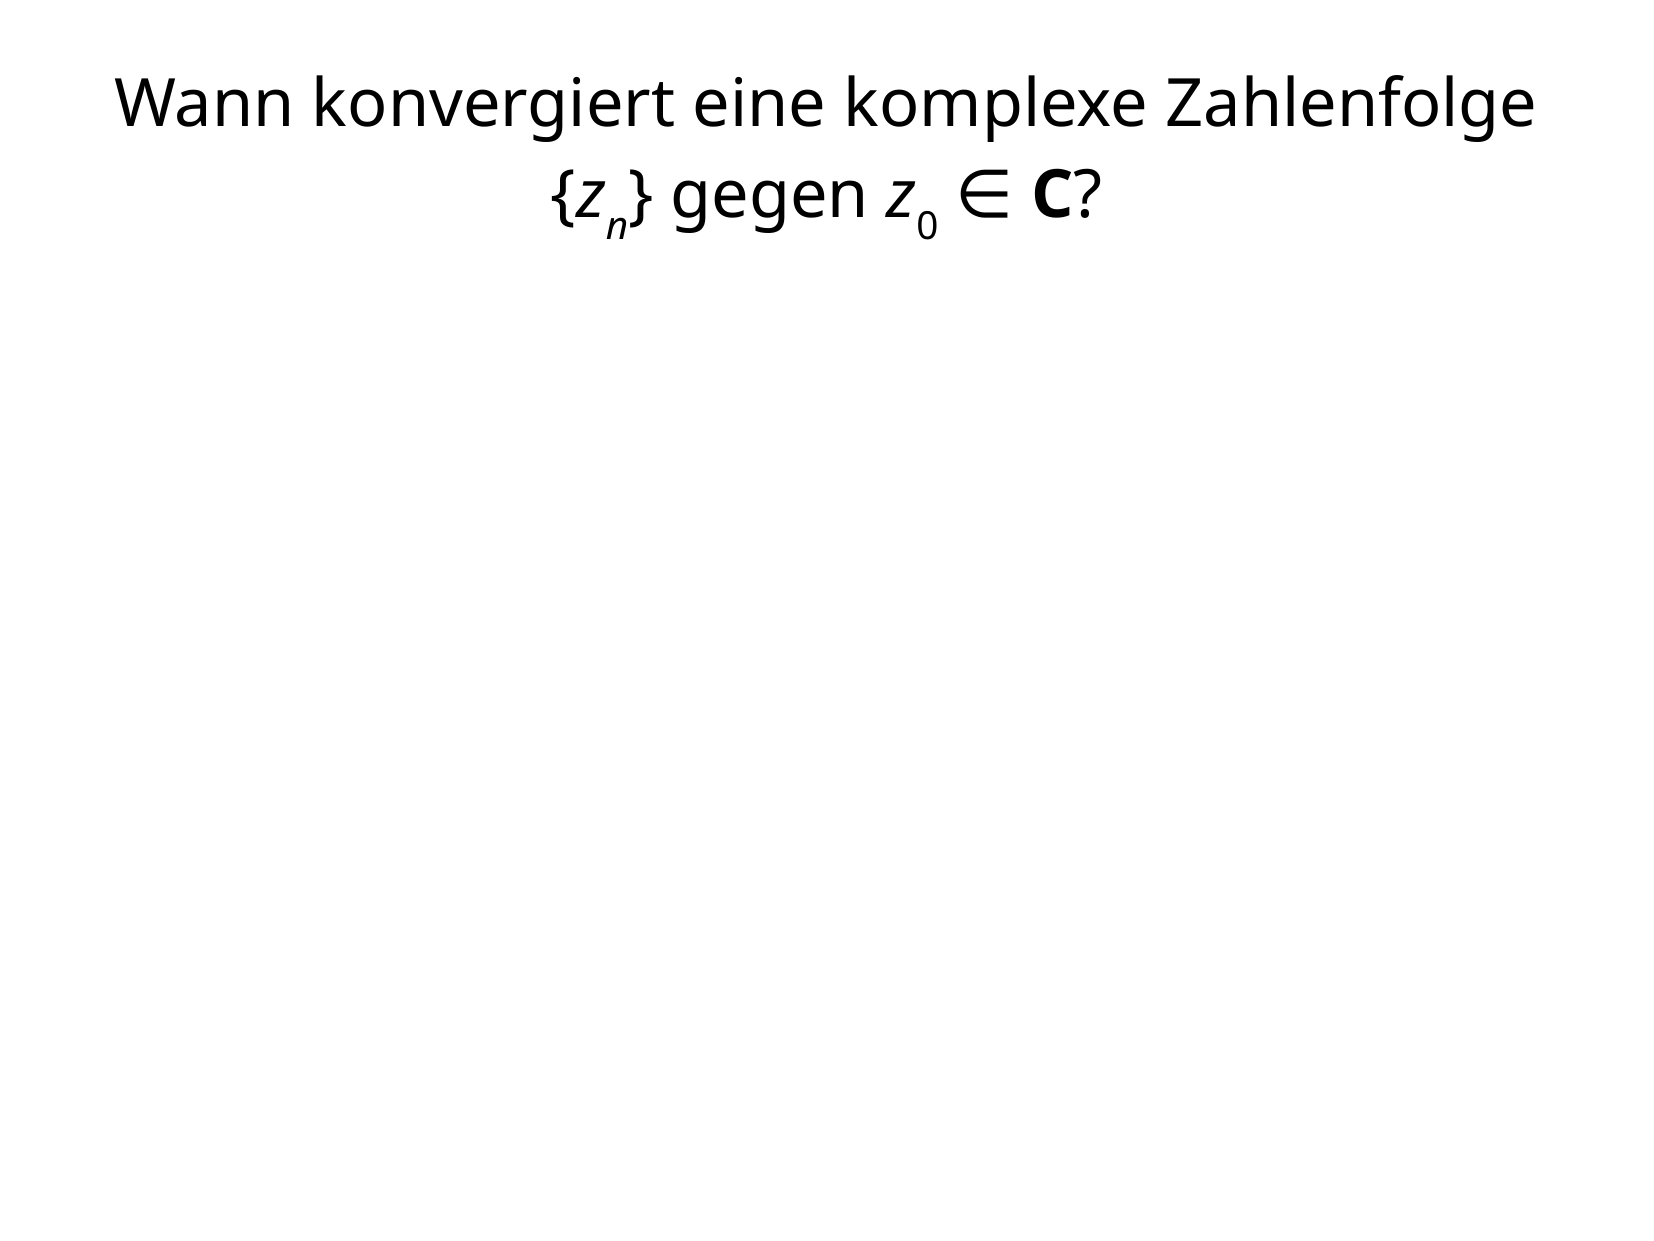

# Wann konvergiert eine komplexe Zahlenfolge {zn} gegen z0 ∈ C?